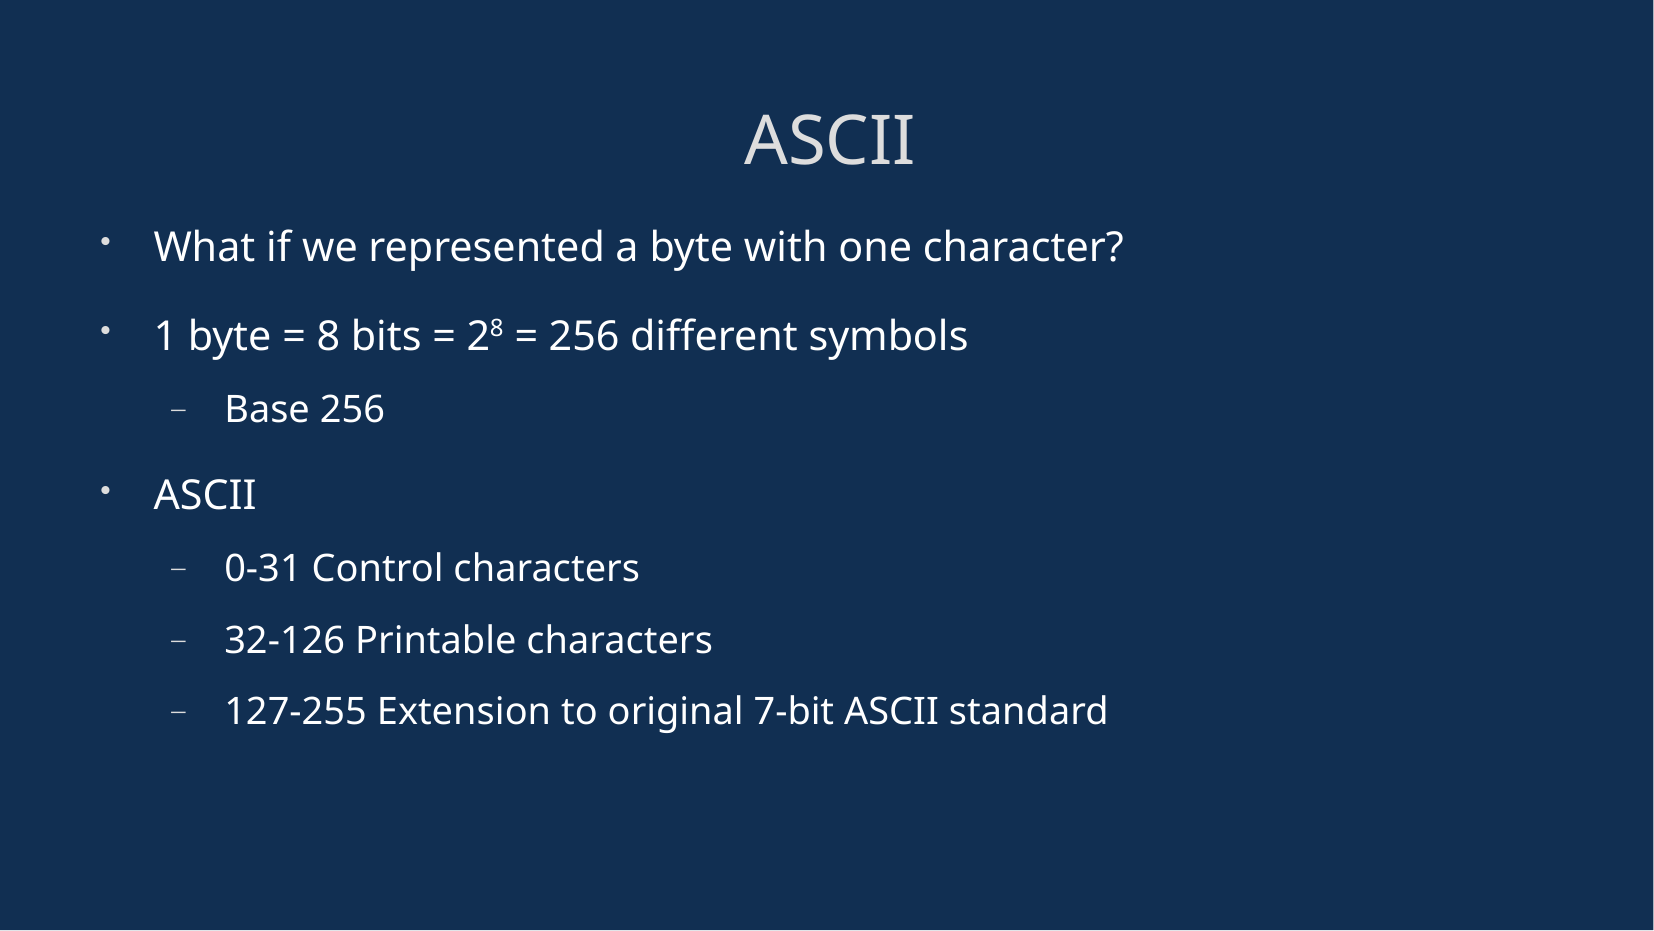

# ASCII
What if we represented a byte with one character?
1 byte = 8 bits = 28 = 256 different symbols
Base 256
ASCII
0-31 Control characters
32-126 Printable characters
127-255 Extension to original 7-bit ASCII standard